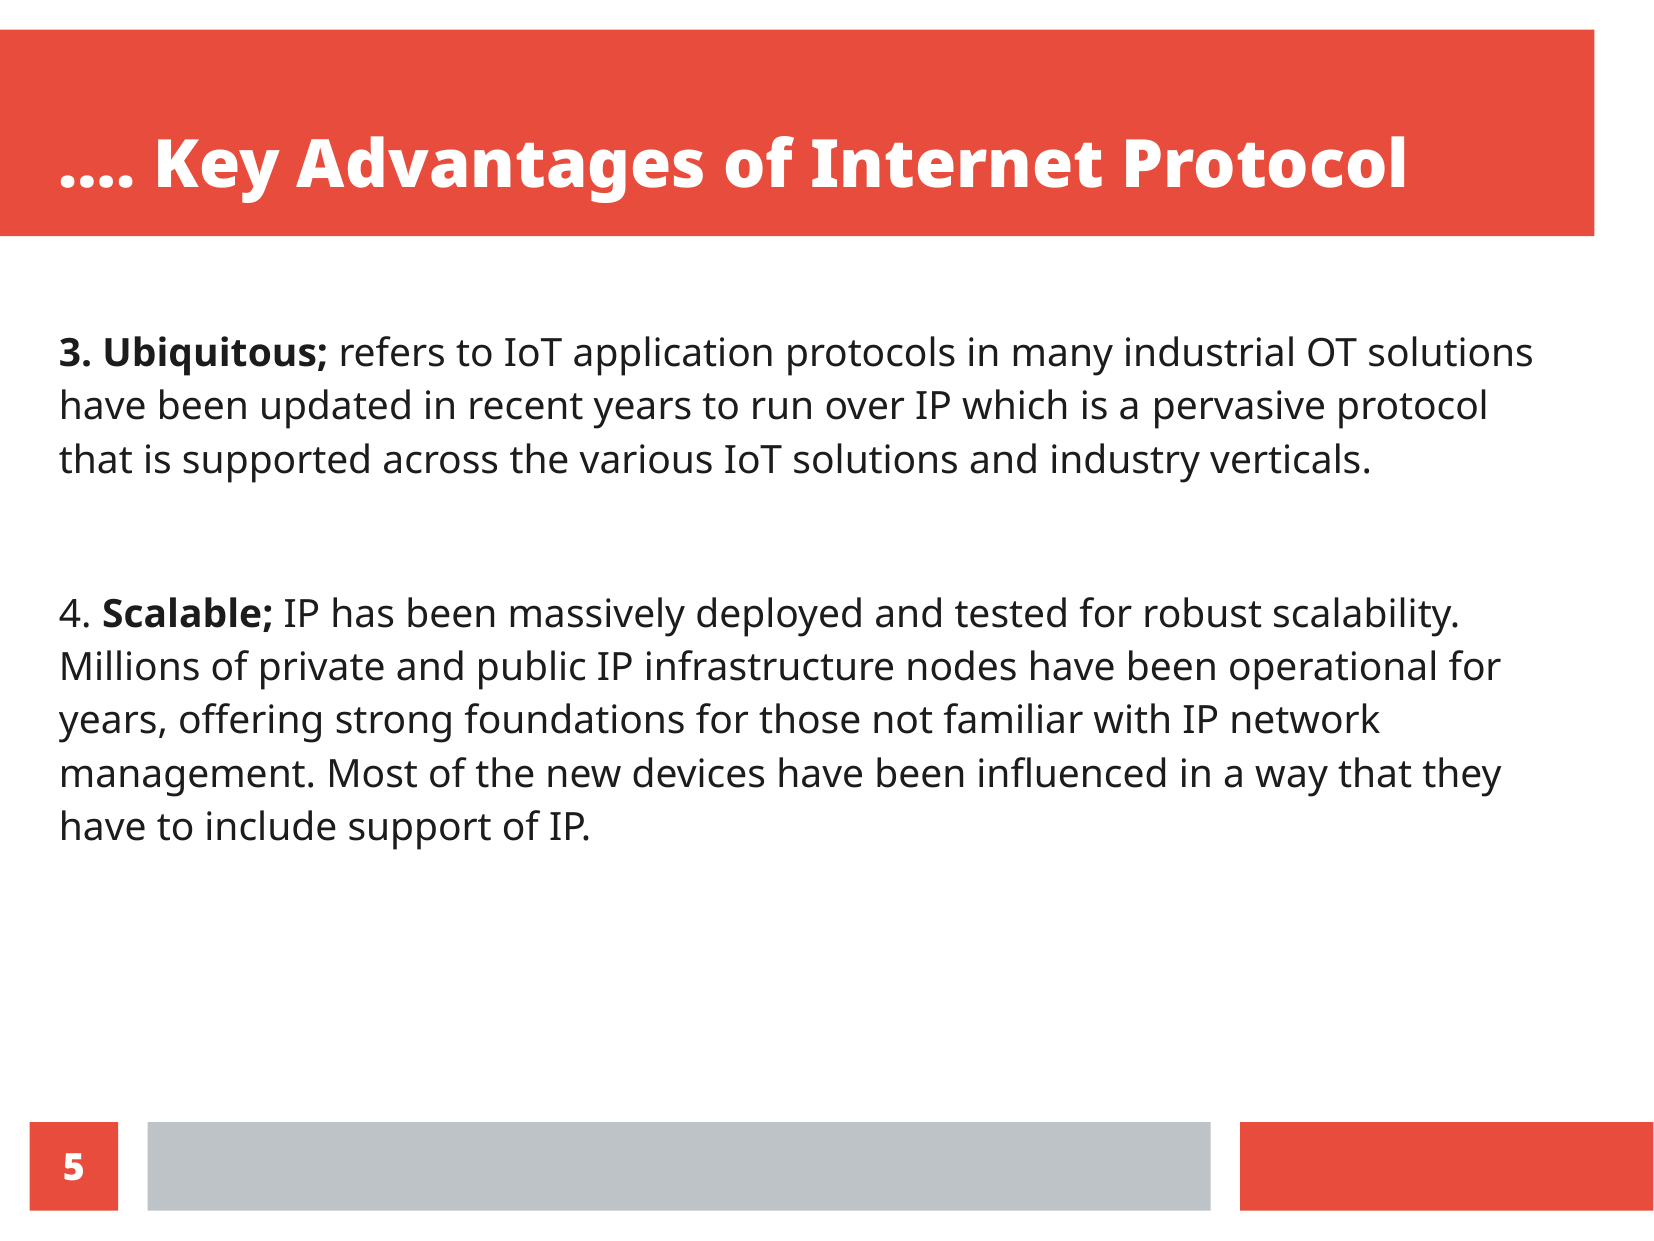

# …. Key Advantages of Internet Protocol
3. Ubiquitous; refers to IoT application protocols in many industrial OT solutions have been updated in recent years to run over IP which is a pervasive protocol that is supported across the various IoT solutions and industry verticals.
4. Scalable; IP has been massively deployed and tested for robust scalability. Millions of private and public IP infrastructure nodes have been operational for years, offering strong foundations for those not familiar with IP network management. Most of the new devices have been influenced in a way that they have to include support of IP.
5